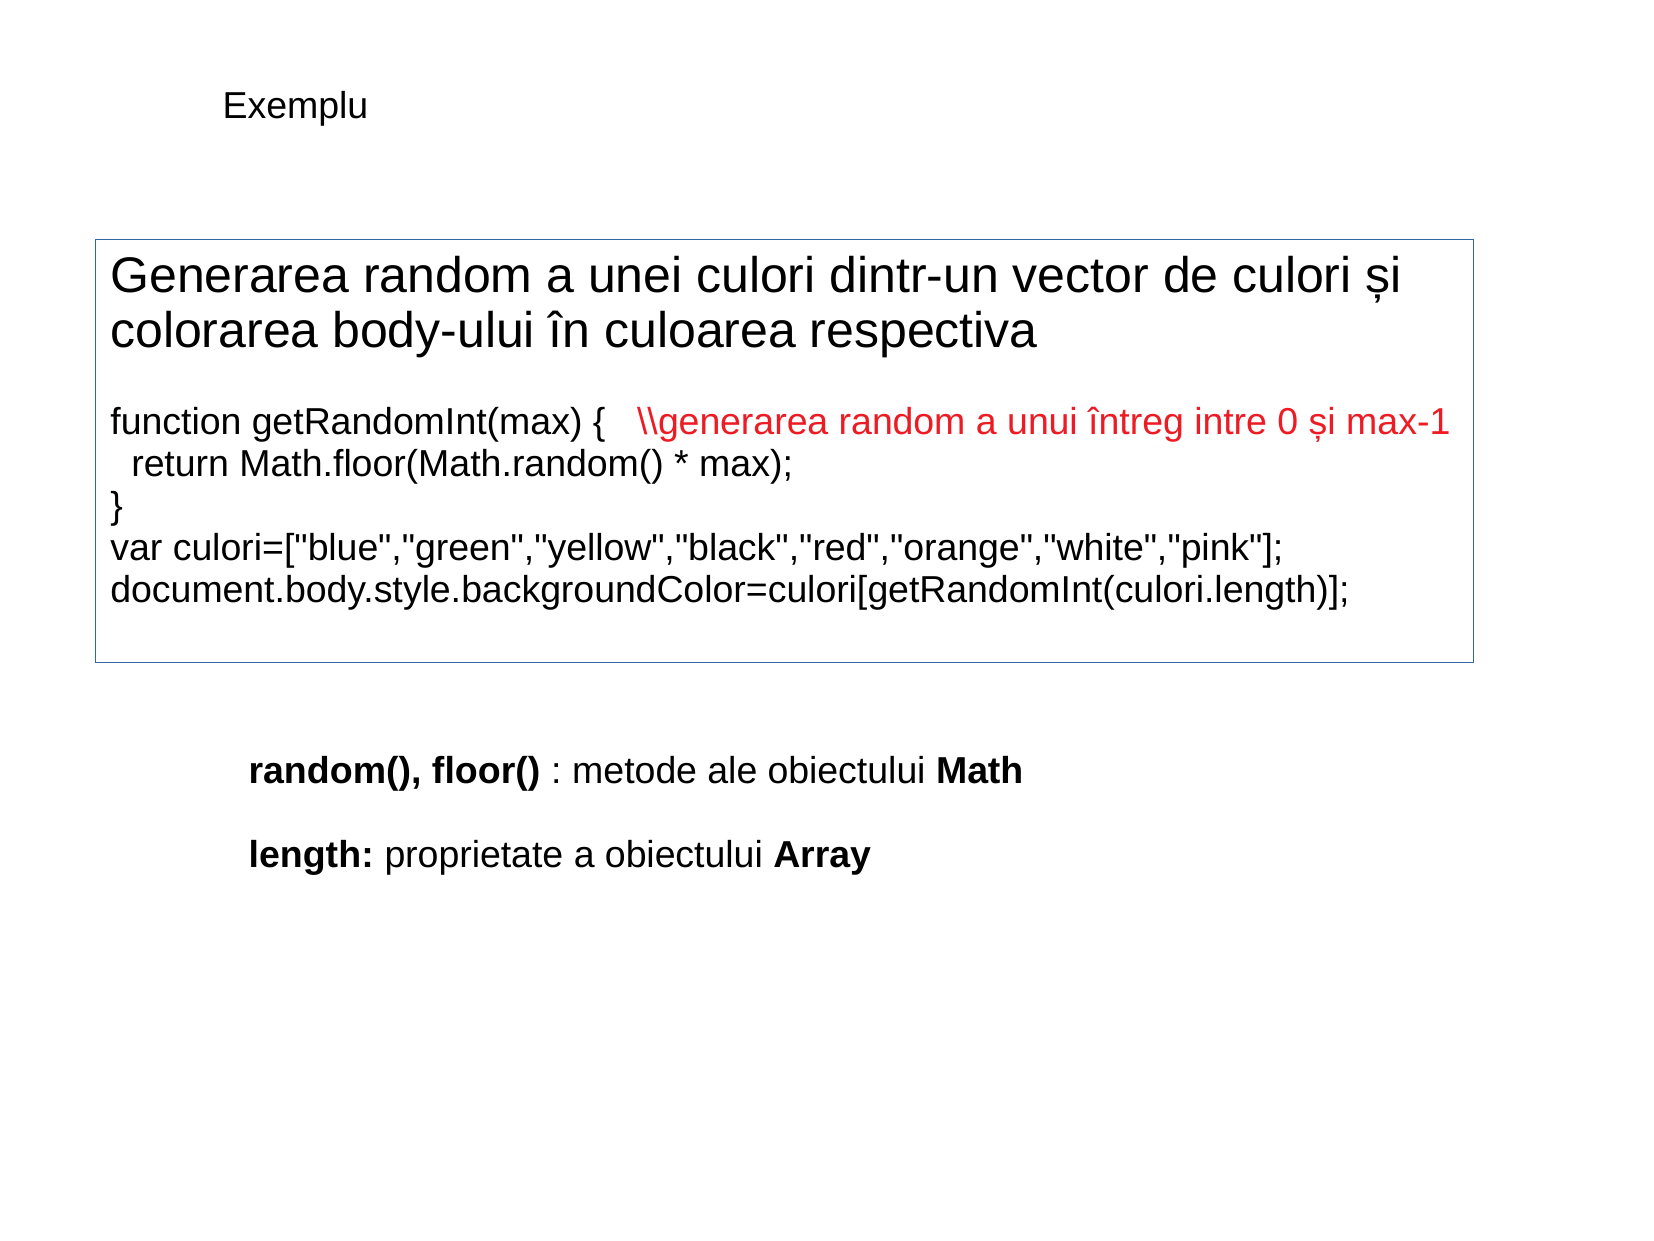

Exemplu
Generarea random a unei culori dintr-un vector de culori și colorarea body-ului în culoarea respectiva
function getRandomInt(max) { \\generarea random a unui întreg intre 0 și max-1
 return Math.floor(Math.random() * max);
}
var culori=["blue","green","yellow","black","red","orange","white","pink"];
document.body.style.backgroundColor=culori[getRandomInt(culori.length)];
random(), floor() : metode ale obiectului Math
length: proprietate a obiectului Array